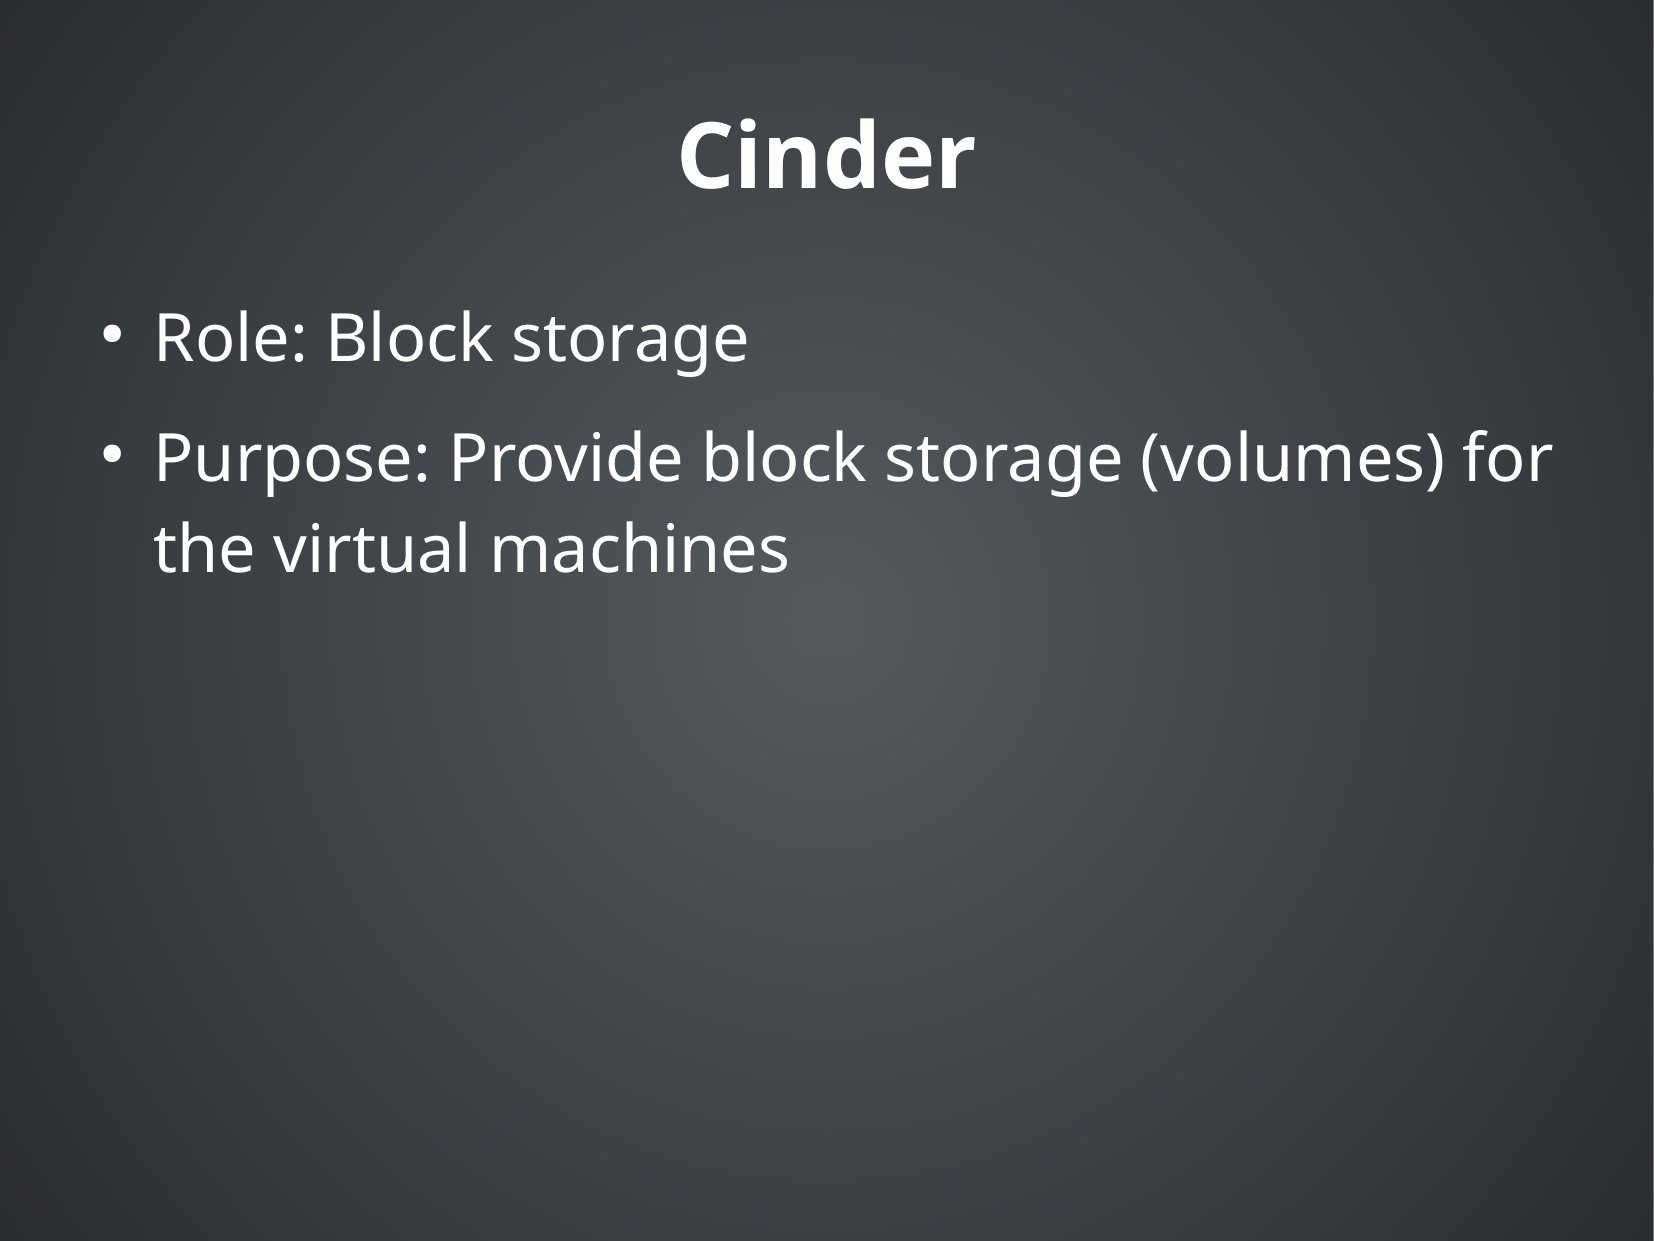

# Cinder
Role: Block storage
Purpose: Provide block storage (volumes) for the virtual machines